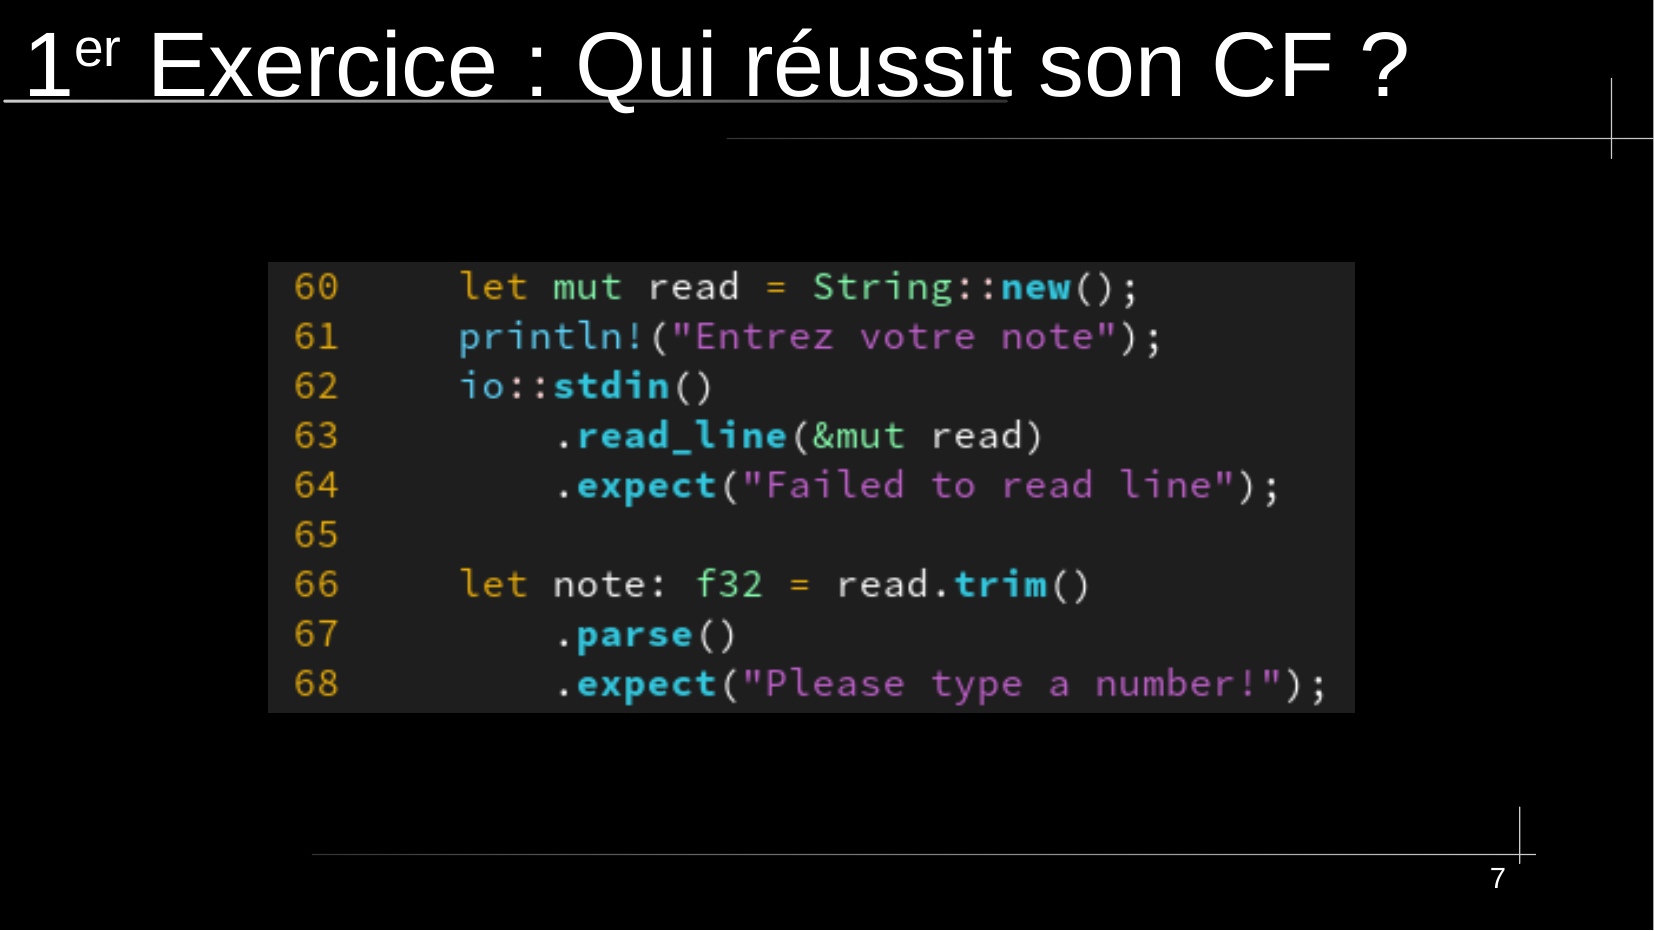

# 1er Exercice : Qui réussit son CF ?
7